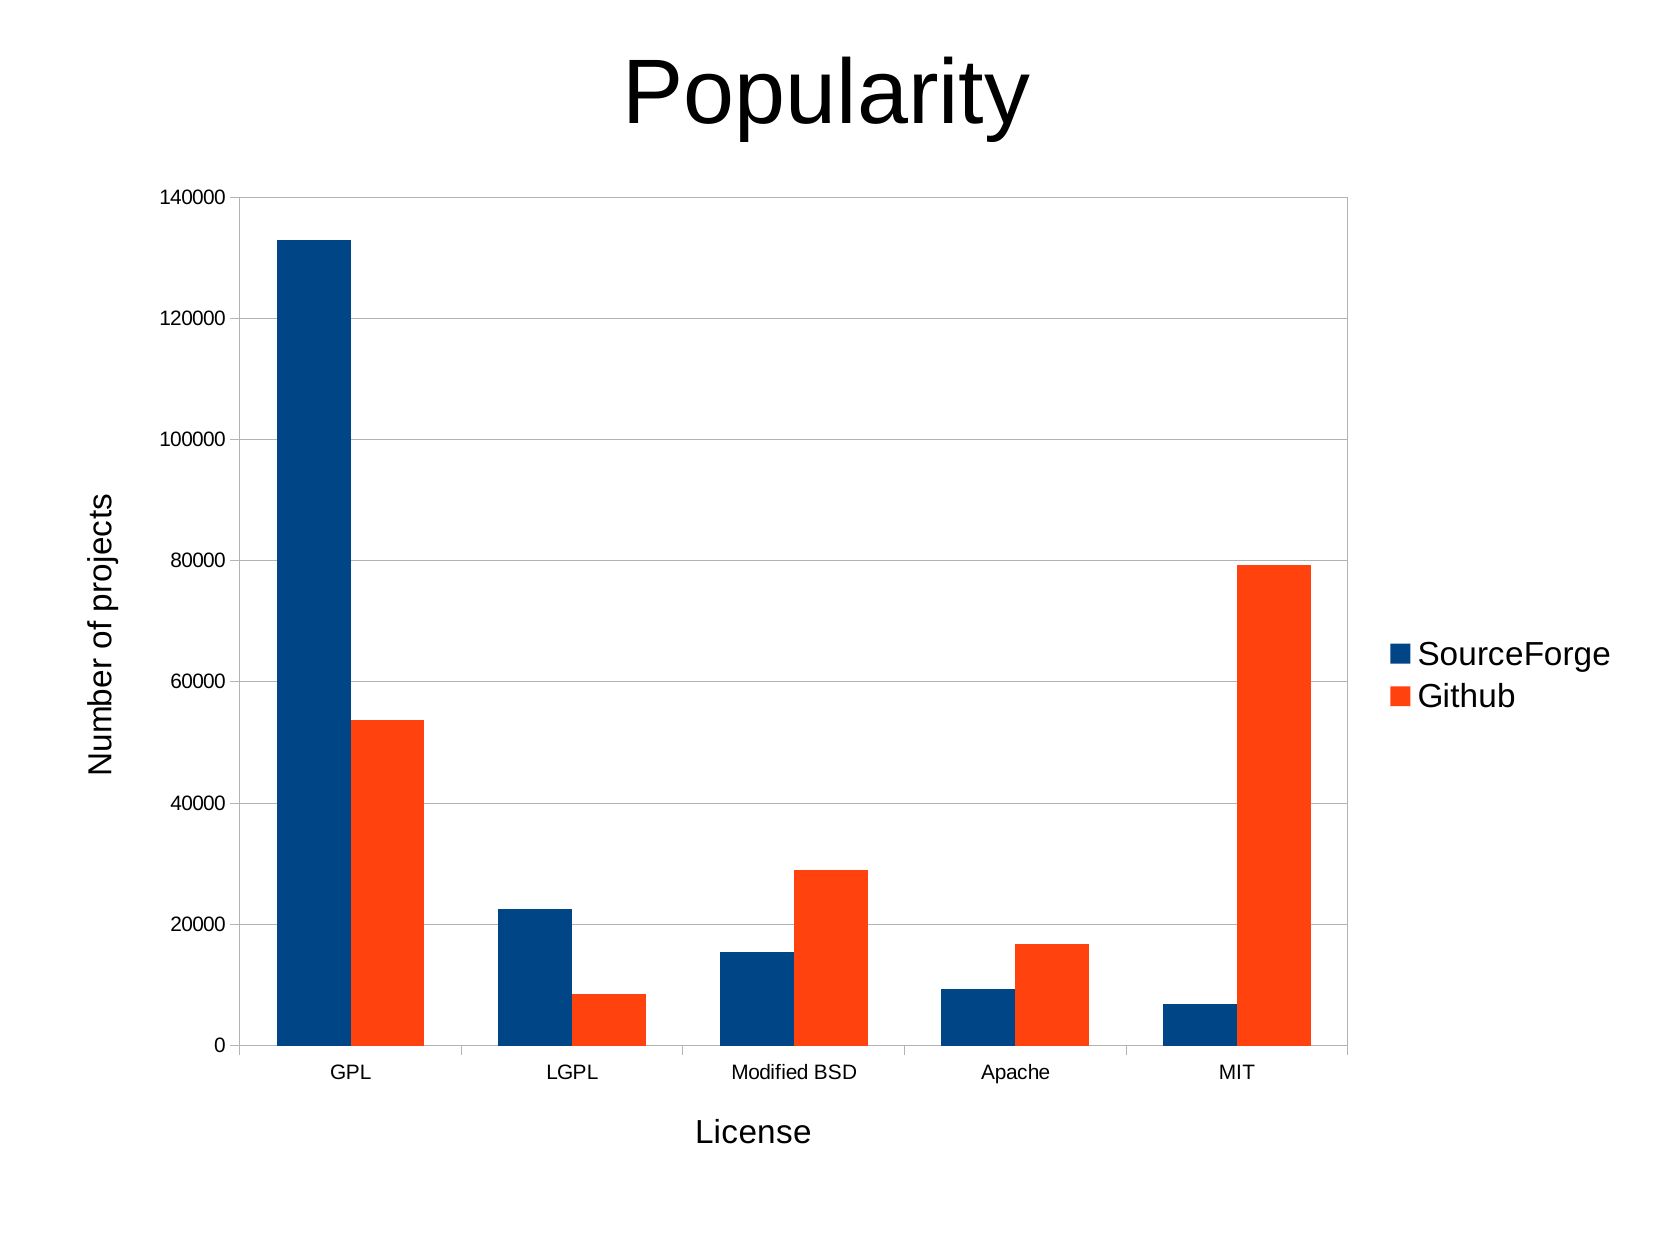

# Popularity
### Chart
| Category | SourceForge | Github |
|---|---|---|
| GPL | 132891.0 | 53697.0 |
| LGPL | 22501.0 | 8572.0 |
| Modified BSD | 15434.0 | 28992.0 |
| Apache | 9288.0 | 16765.0 |
| MIT | 6814.0 | 79286.0 |